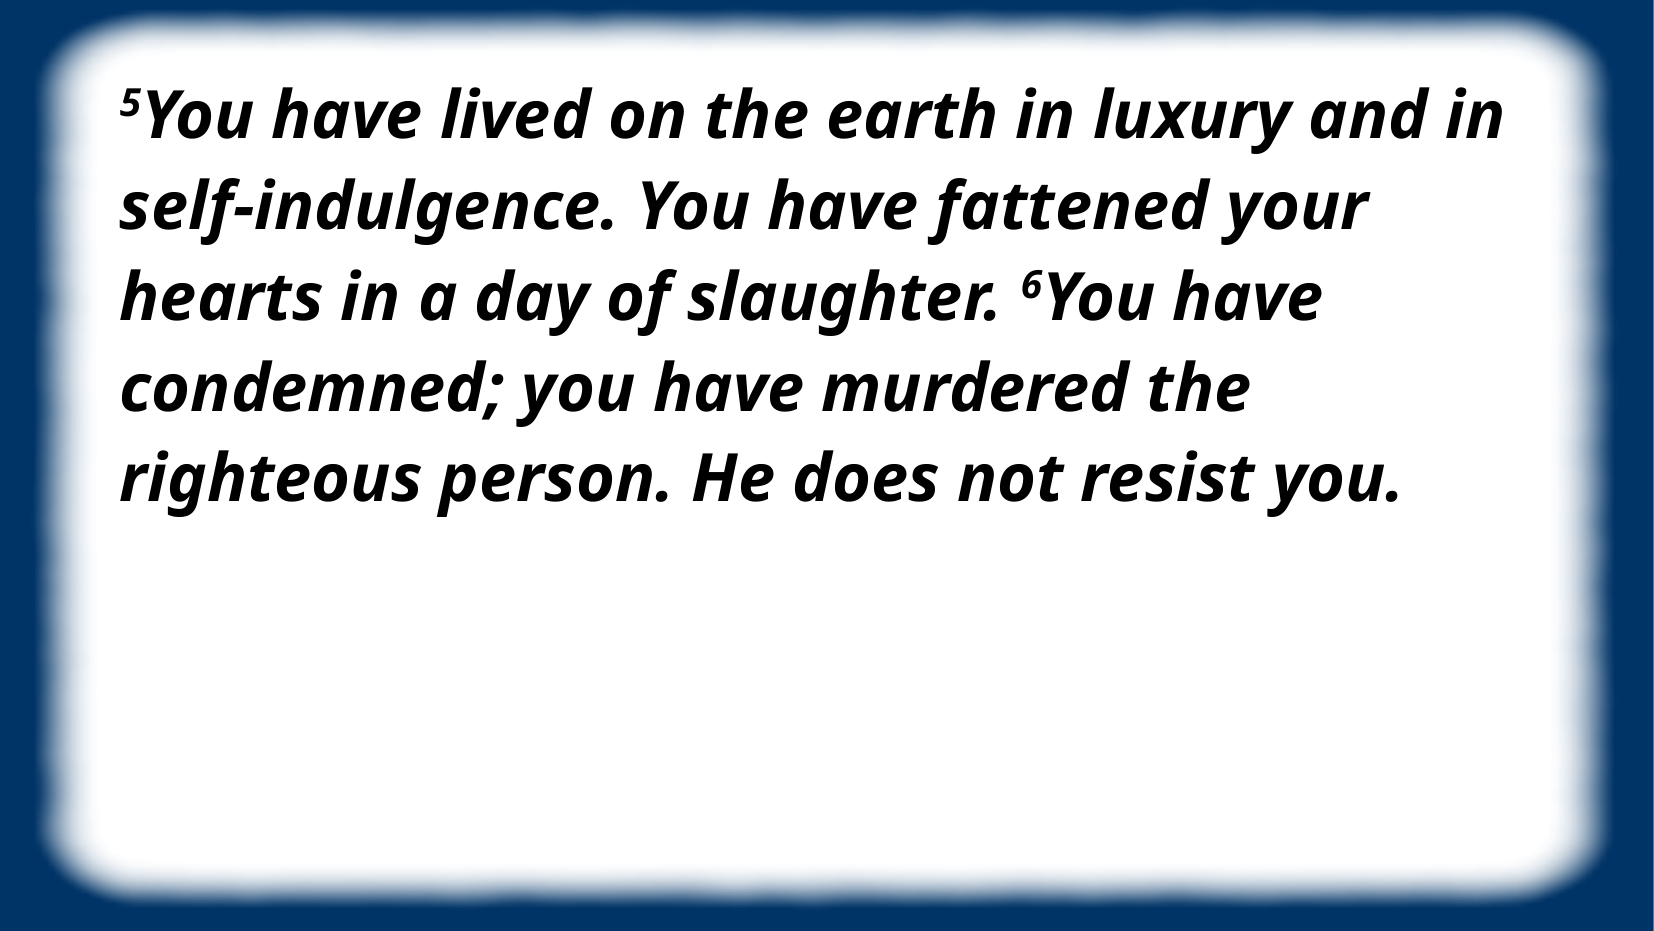

5You have lived on the earth in luxury and in self-indulgence. You have fattened your hearts in a day of slaughter. 6You have condemned; you have murdered the righteous person. He does not resist you.